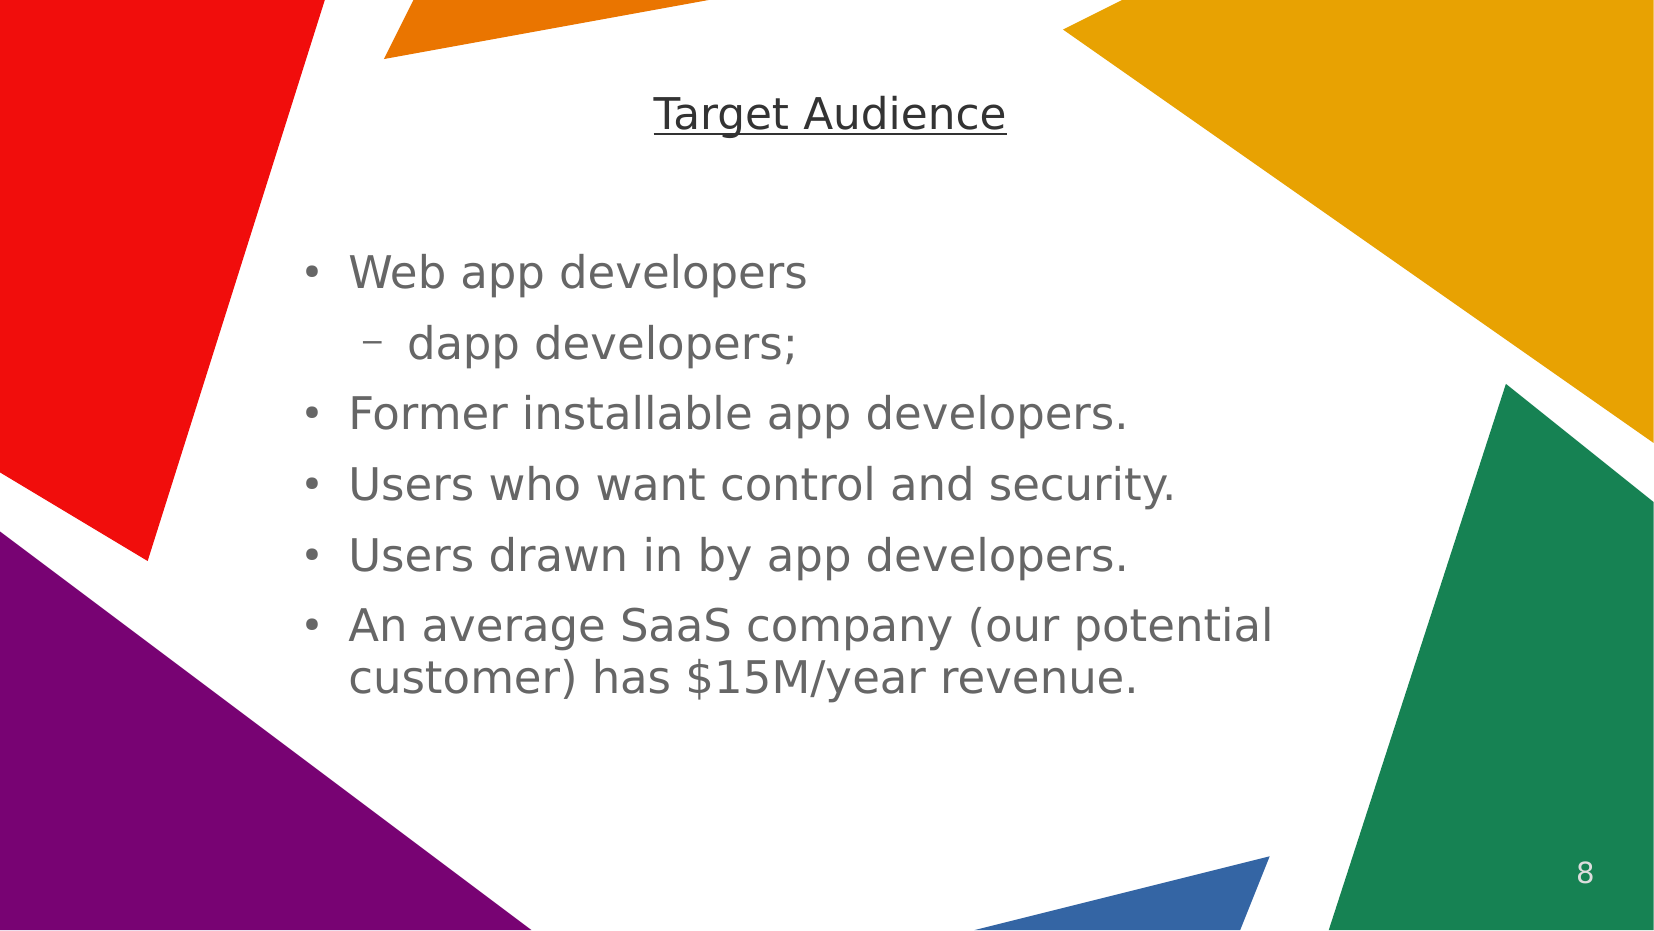

# Target Audience
Web app developers
dapp developers;
Former installable app developers.
Users who want control and security.
Users drawn in by app developers.
An average SaaS company (our potential customer) has $15M/year revenue.
8